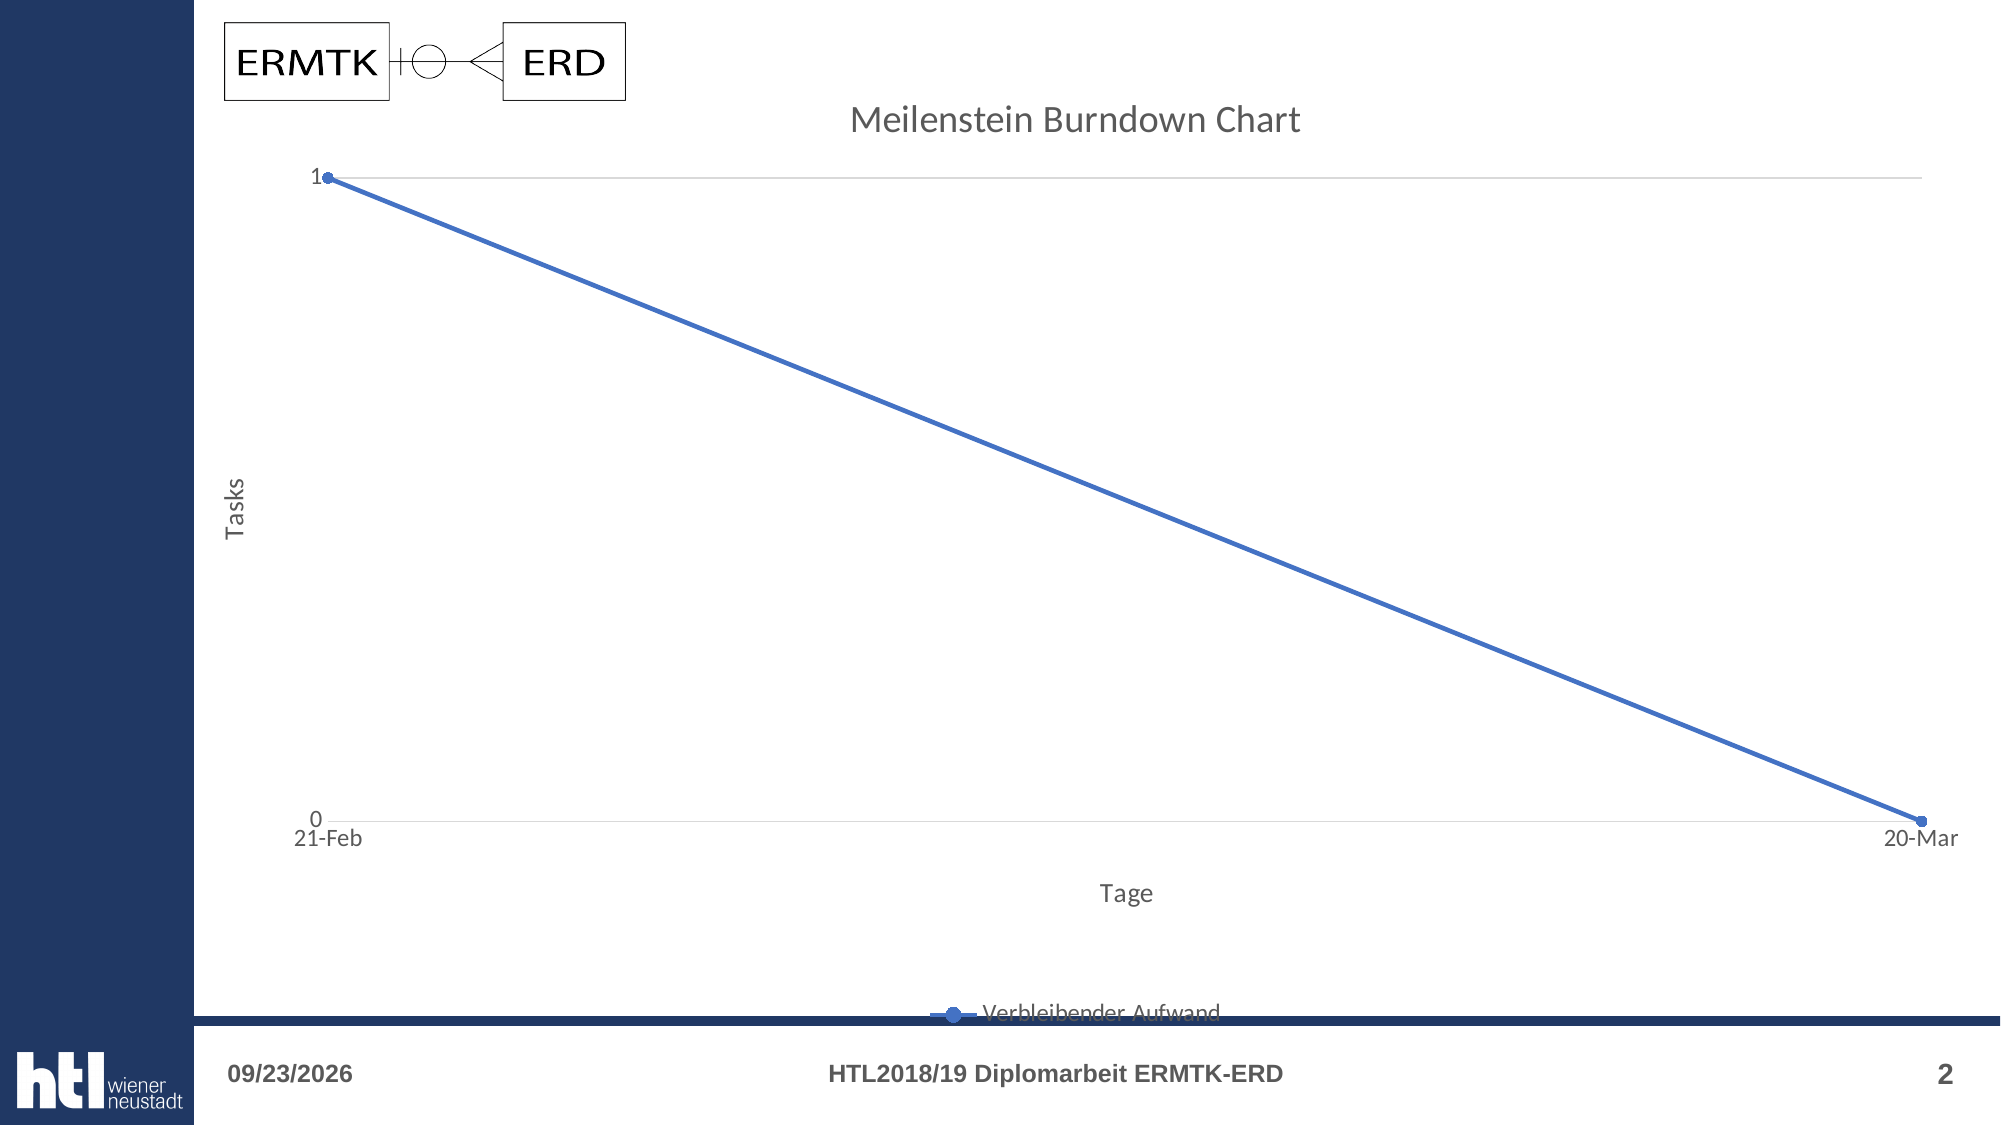

### Chart: Meilenstein Burndown Chart
| Category | Verbleibender Aufwand |
|---|---|
| 21-Feb | 1.0 |
| 20-Mar | 0.0 |